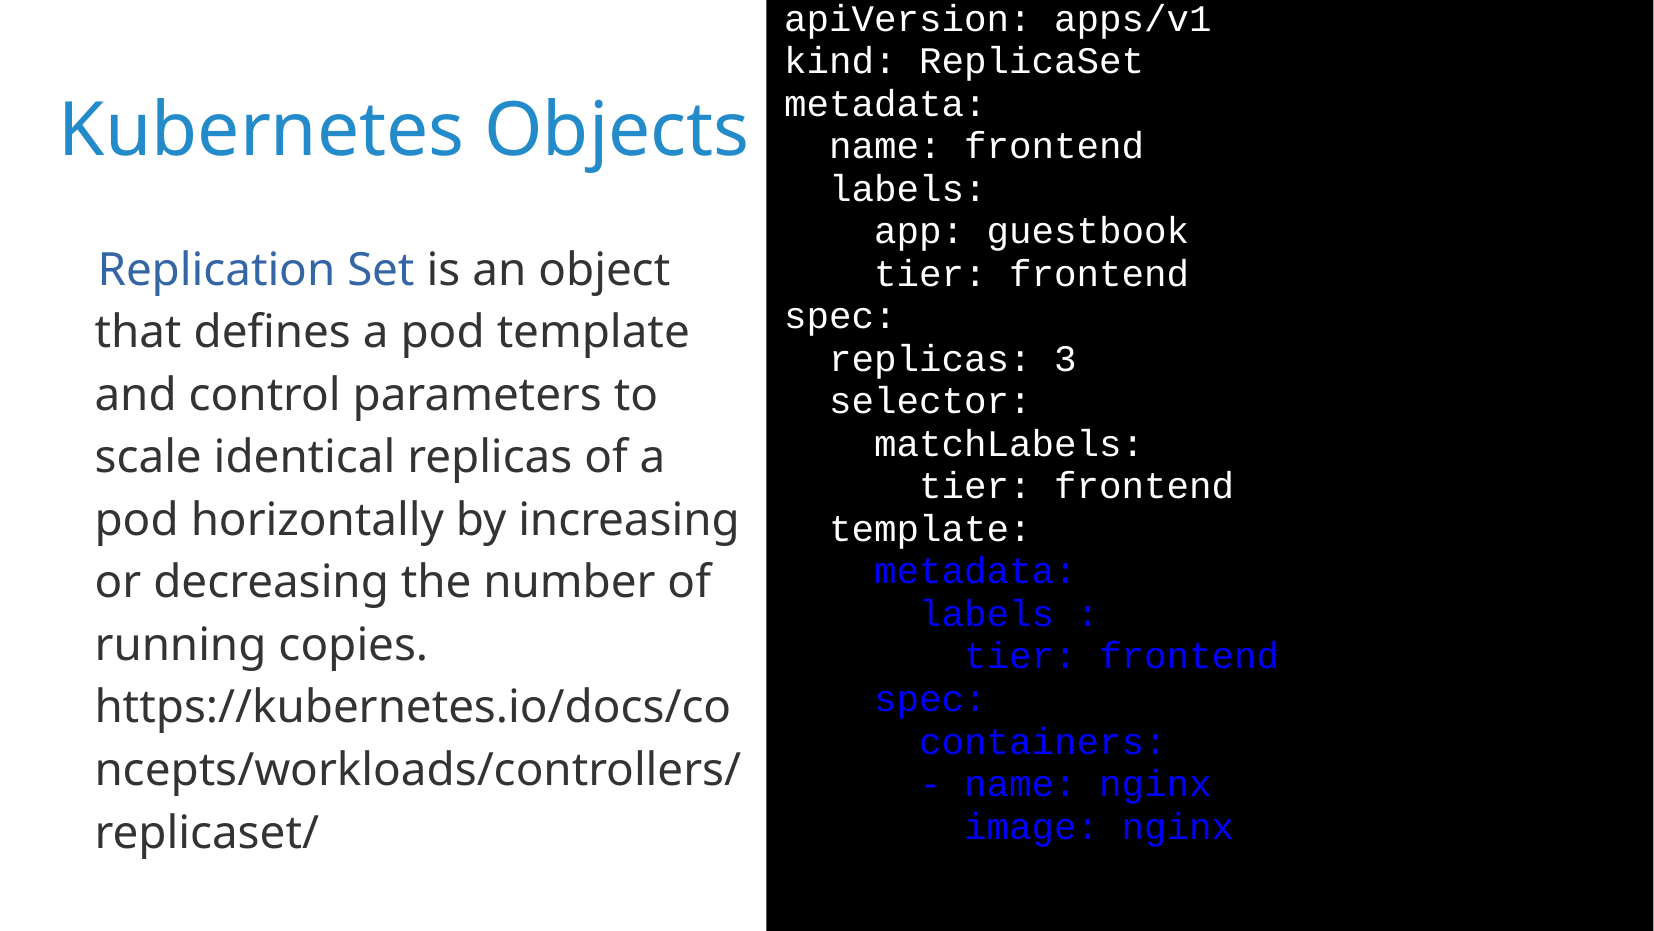

apiVersion: apps/v1
kind: ReplicaSet
metadata:
 name: frontend
 labels:
 app: guestbook
 tier: frontend
spec:
 replicas: 3
 selector:
 matchLabels:
 tier: frontend
 template:
 metadata:
 labels :
 tier: frontend
 spec:
 containers:
 - name: nginx
 image: nginx
# Kubernetes Objects
Replication Set is an object that defines a pod template and control parameters to scale identical replicas of a pod horizontally by increasing or decreasing the number of running copies.
https://kubernetes.io/docs/concepts/workloads/controllers/replicaset/